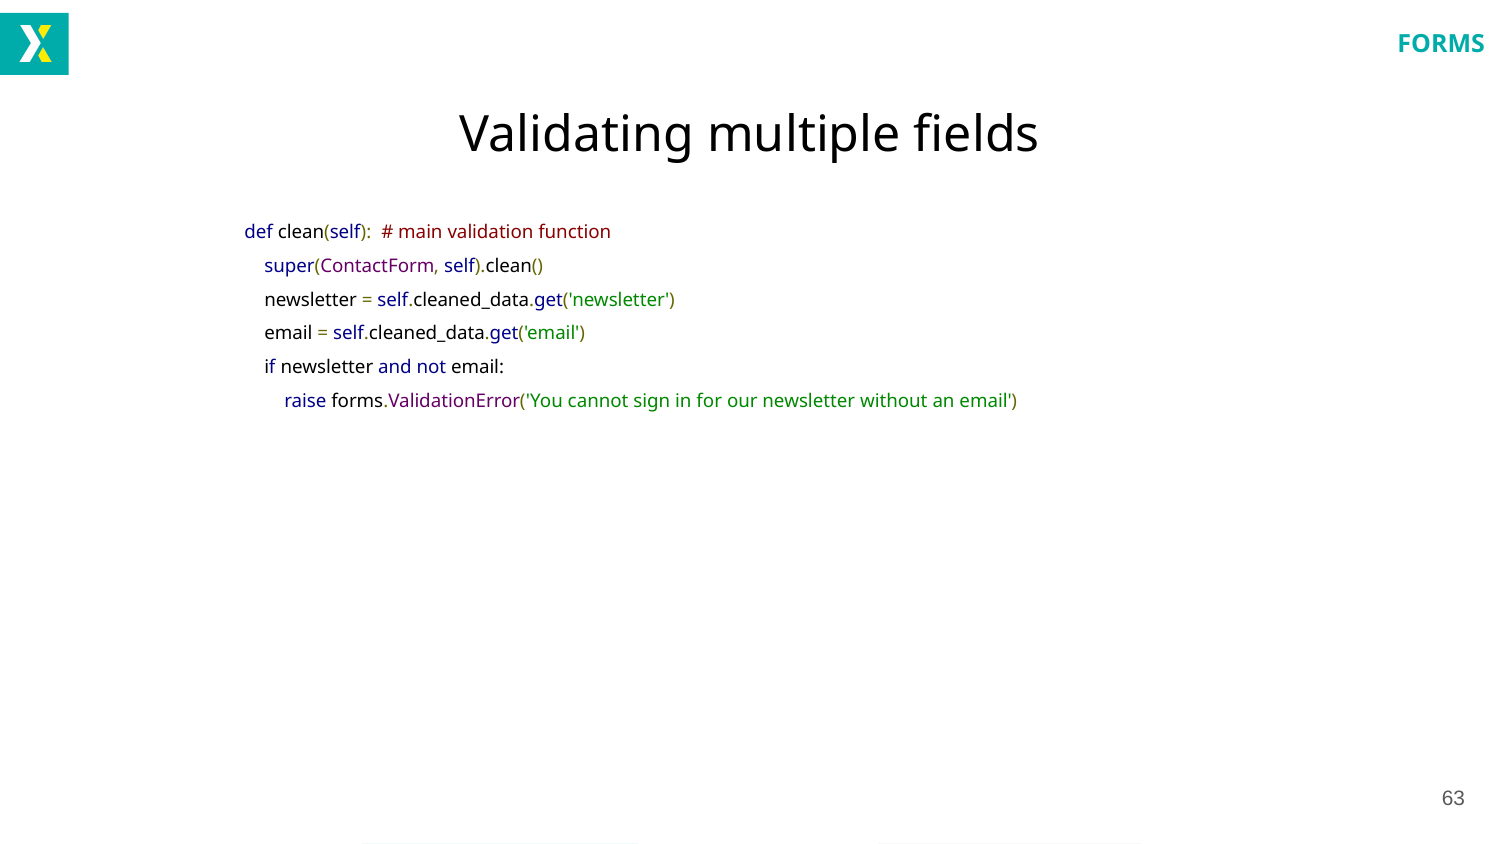

Validating multiple fields
def clean(self): # main validation function
 super(ContactForm, self).clean()
 newsletter = self.cleaned_data.get('newsletter')
 email = self.cleaned_data.get('email')
 if newsletter and not email:
 raise forms.ValidationError('You cannot sign in for our newsletter without an email')